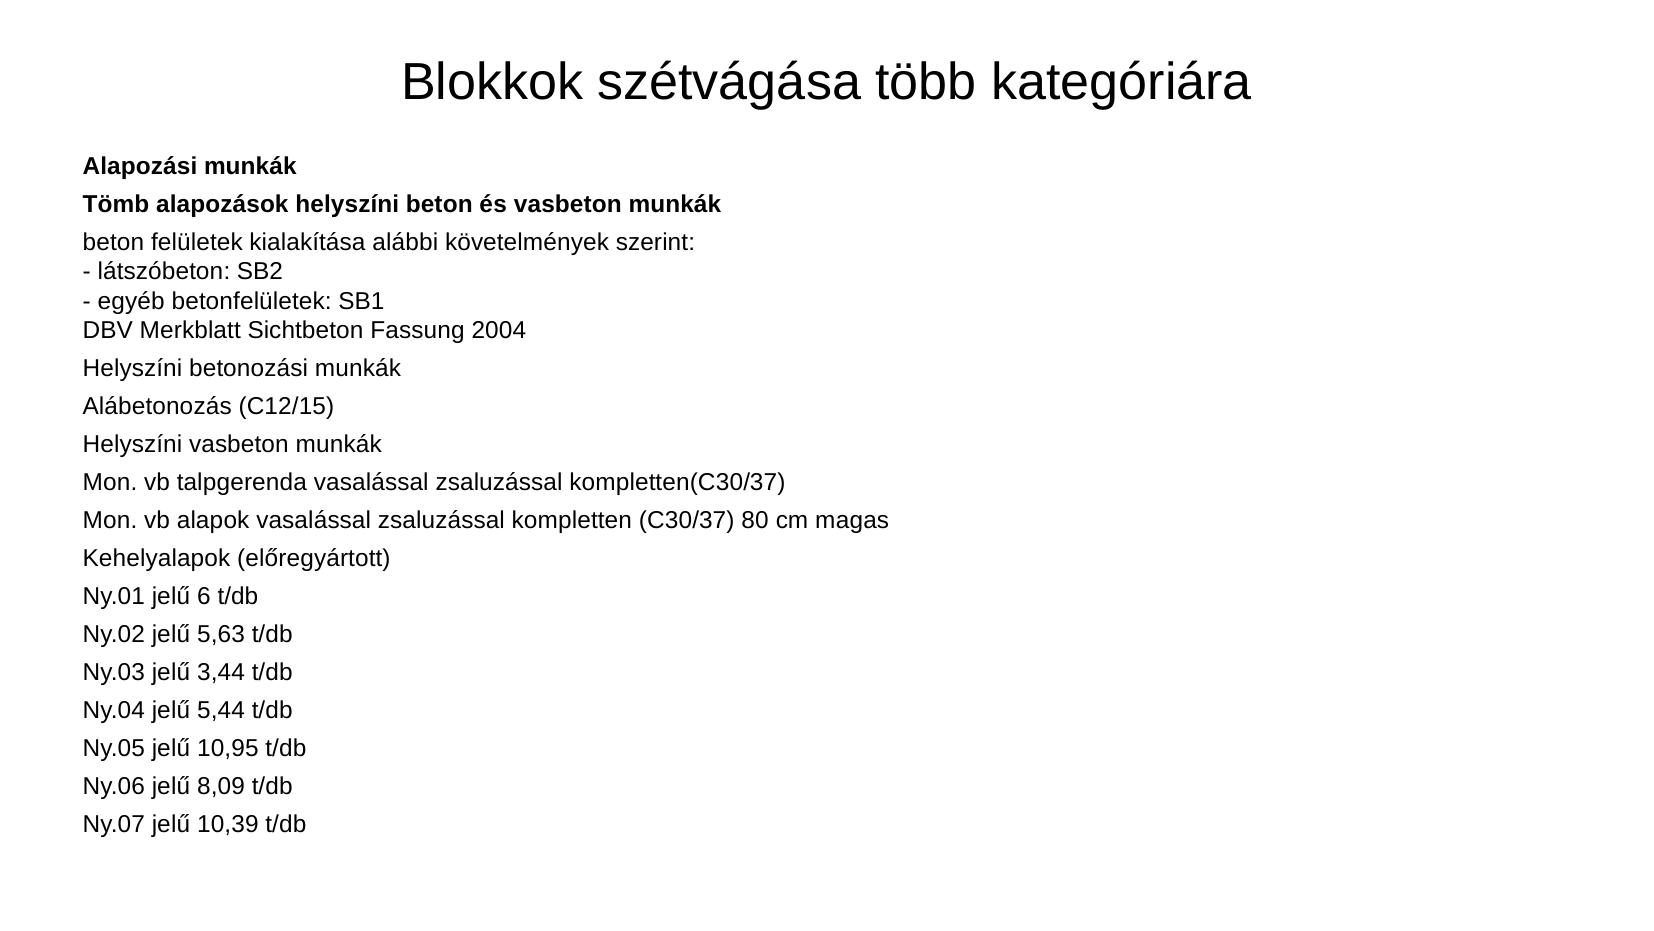

# Blokkok szétvágása több kategóriára
Alapozási munkák
Tömb alapozások helyszíni beton és vasbeton munkák
beton felületek kialakítása alábbi követelmények szerint:
- látszóbeton: SB2
- egyéb betonfelületek: SB1
DBV Merkblatt Sichtbeton Fassung 2004
Helyszíni betonozási munkák
Alábetonozás (C12/15)
Helyszíni vasbeton munkák
Mon. vb talpgerenda vasalással zsaluzással kompletten(C30/37)
Mon. vb alapok vasalással zsaluzással kompletten (C30/37) 80 cm magas
Kehelyalapok (előregyártott)
Ny.01 jelű 6 t/db
Ny.02 jelű 5,63 t/db
Ny.03 jelű 3,44 t/db
Ny.04 jelű 5,44 t/db
Ny.05 jelű 10,95 t/db
Ny.06 jelű 8,09 t/db
Ny.07 jelű 10,39 t/db